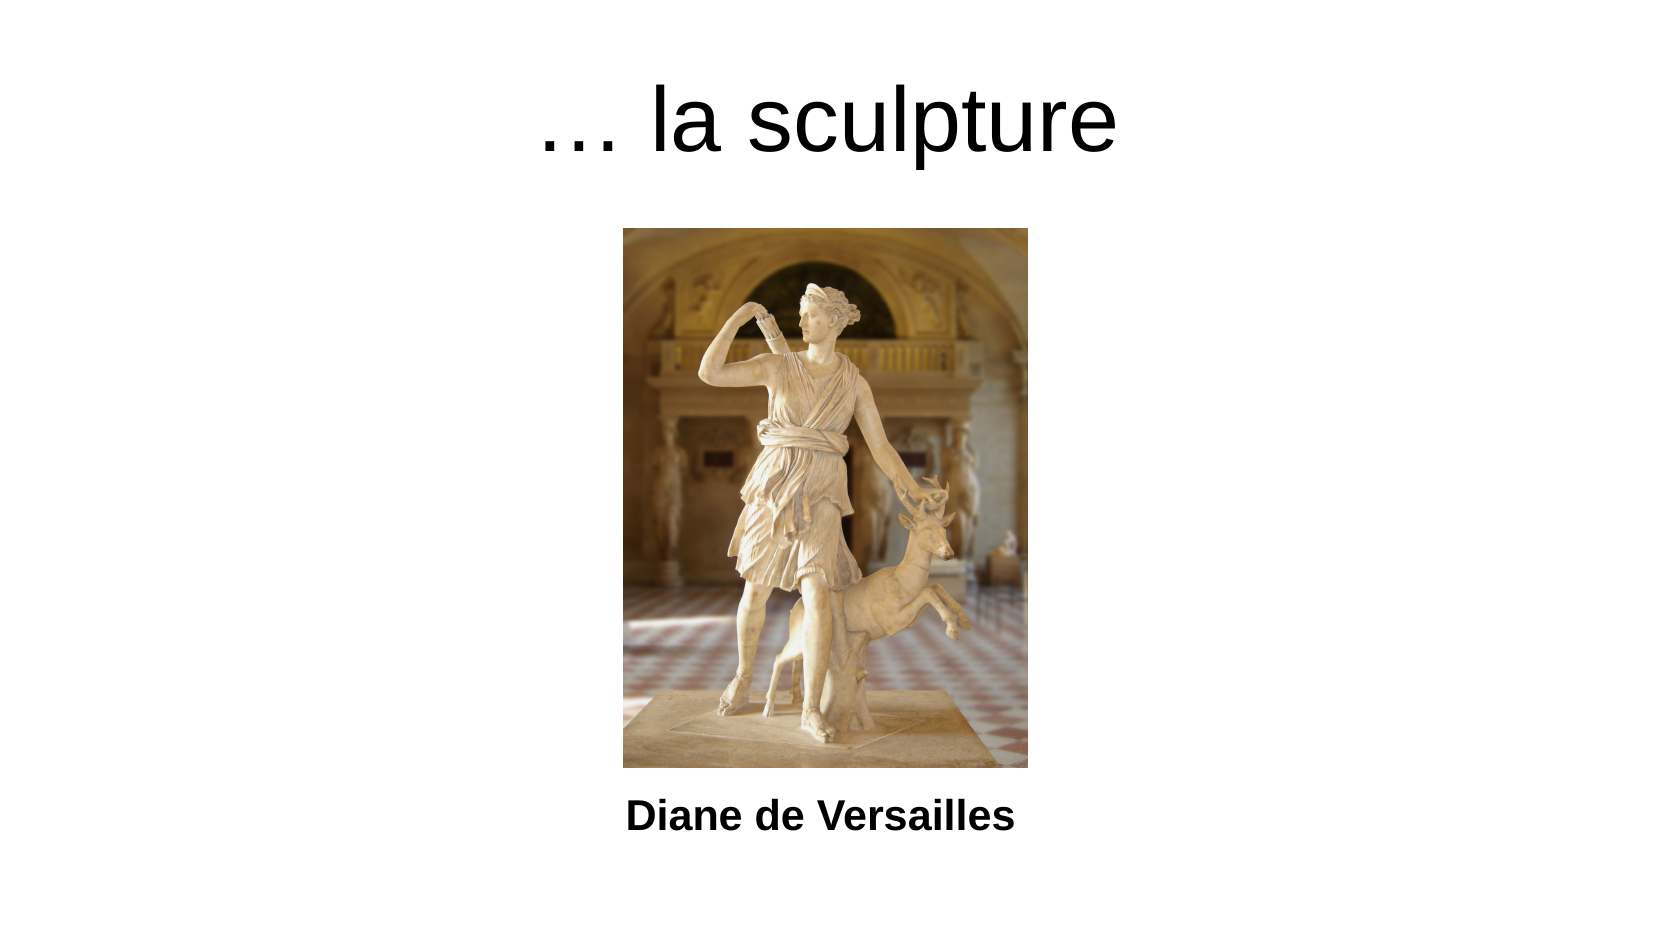

# … la sculpture
Diane de Versailles